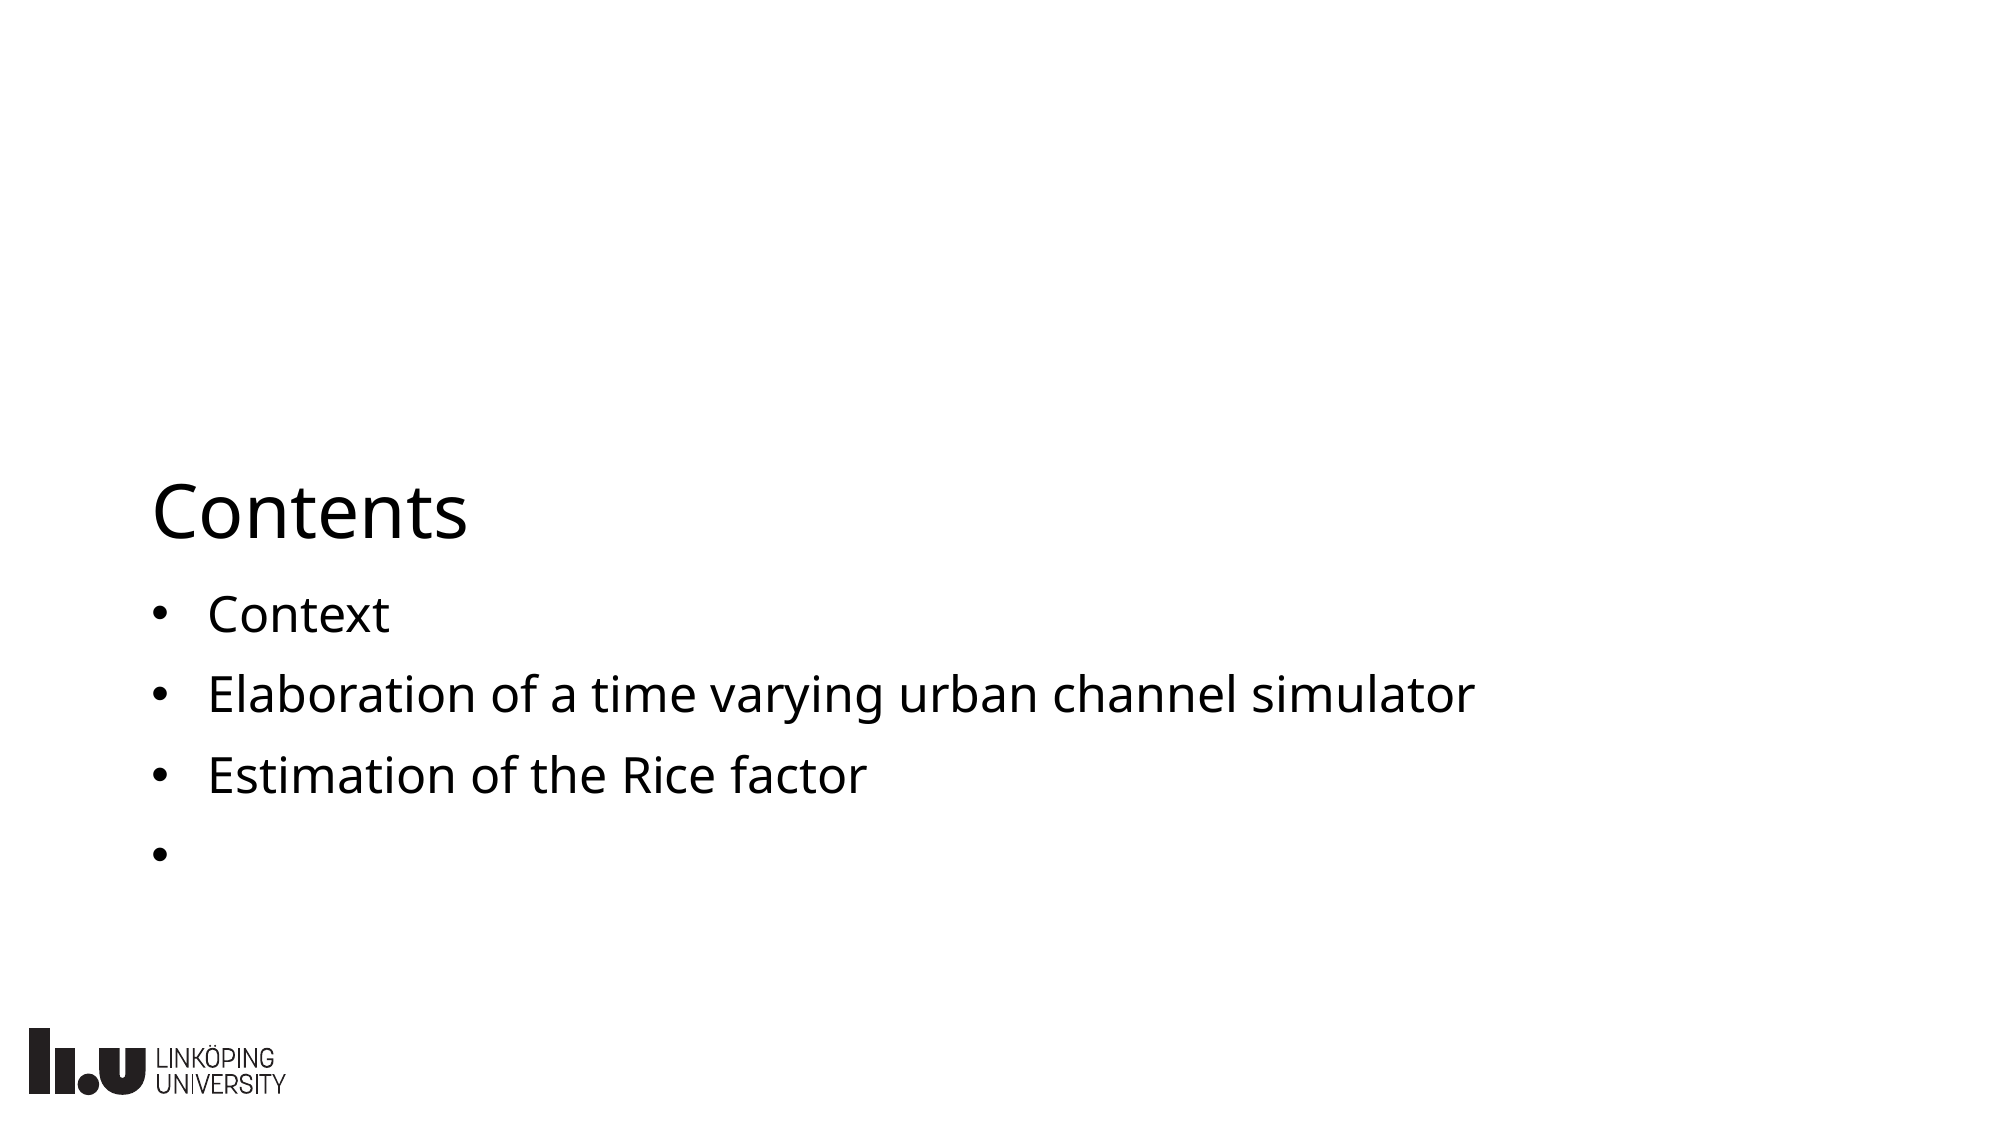

# Contents
Context
Elaboration of a time varying urban channel simulator
Estimation of the Rice factor